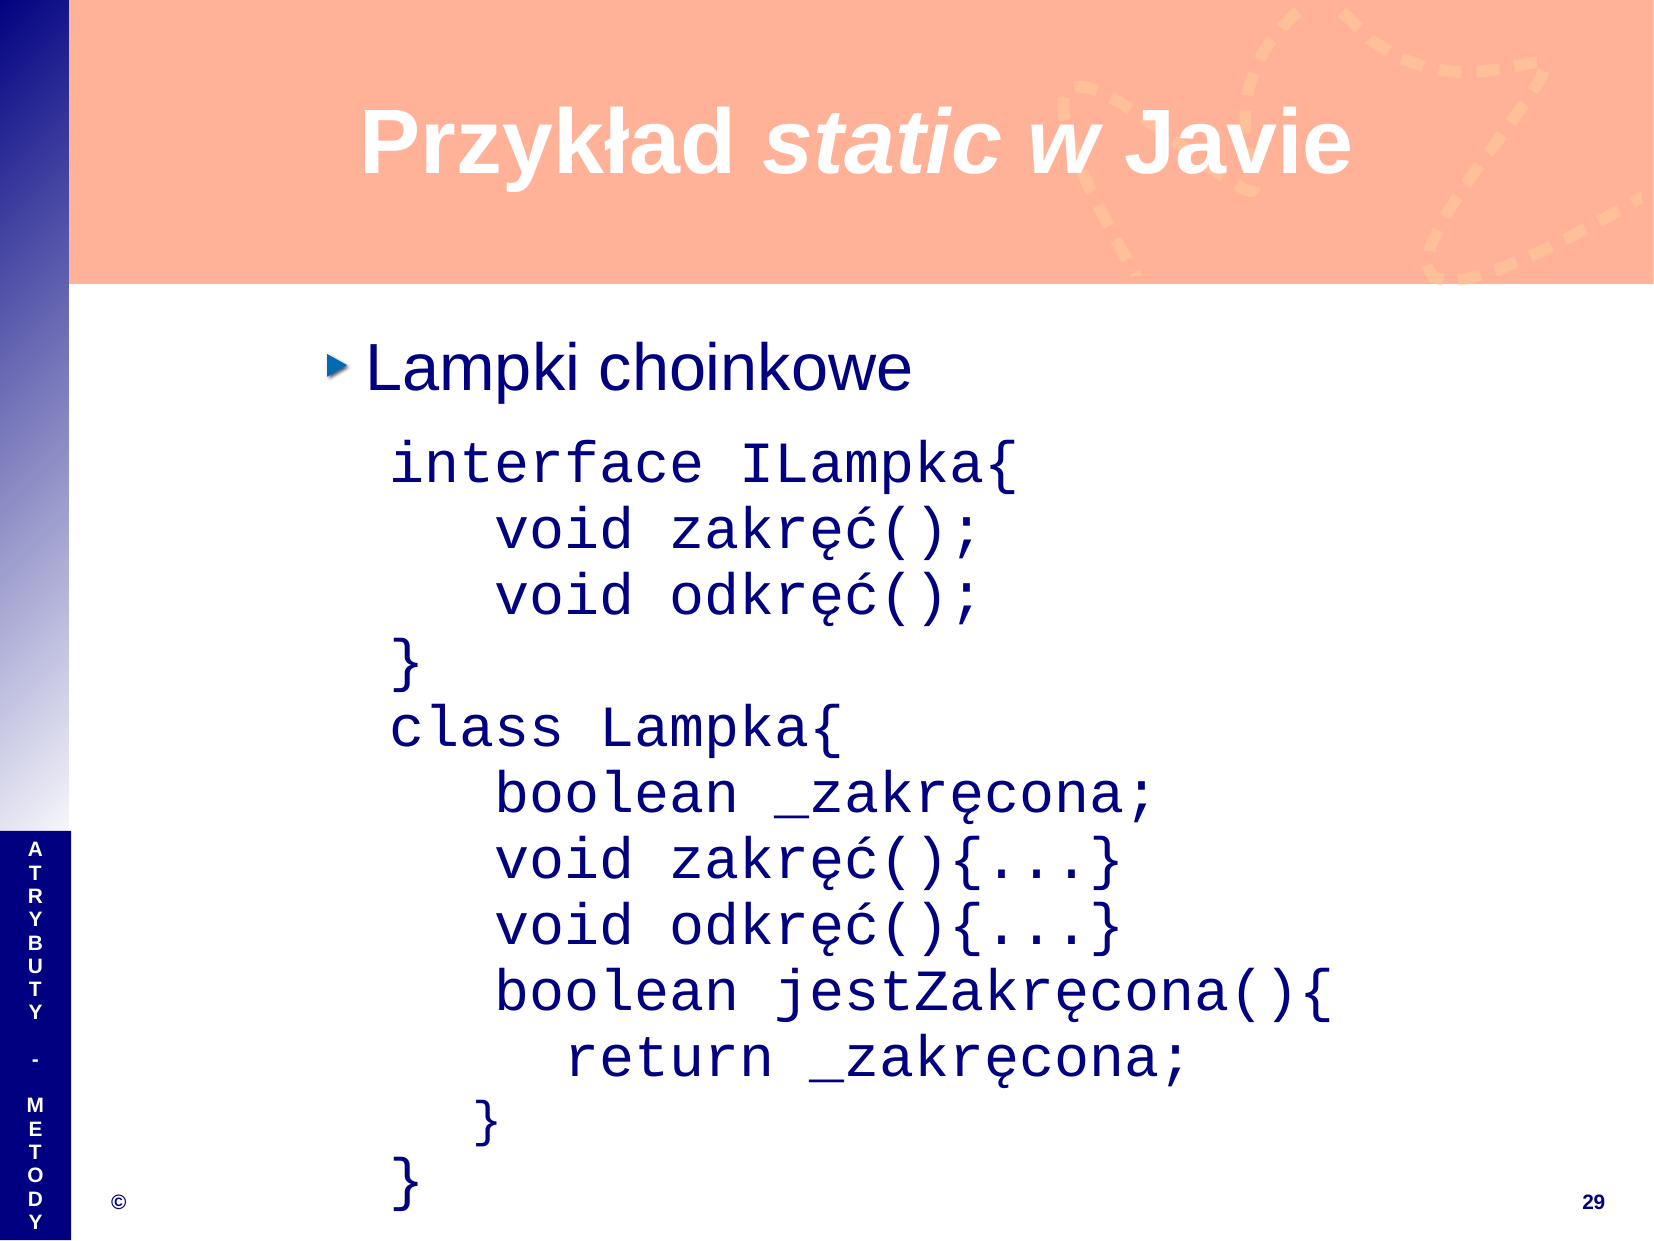

# Przykład static w Javie
Lampki choinkowe
interface ILampka{
 void zakręć();
 void odkręć();
}
class Lampka{
 boolean _zakręcona;
 void zakręć(){...}
 void odkręć(){...}
 boolean jestZakręcona(){
 return _zakręcona;
}
}
A
T
R
Y
B
U
T
Y
-
M
E
T
O
D
Y